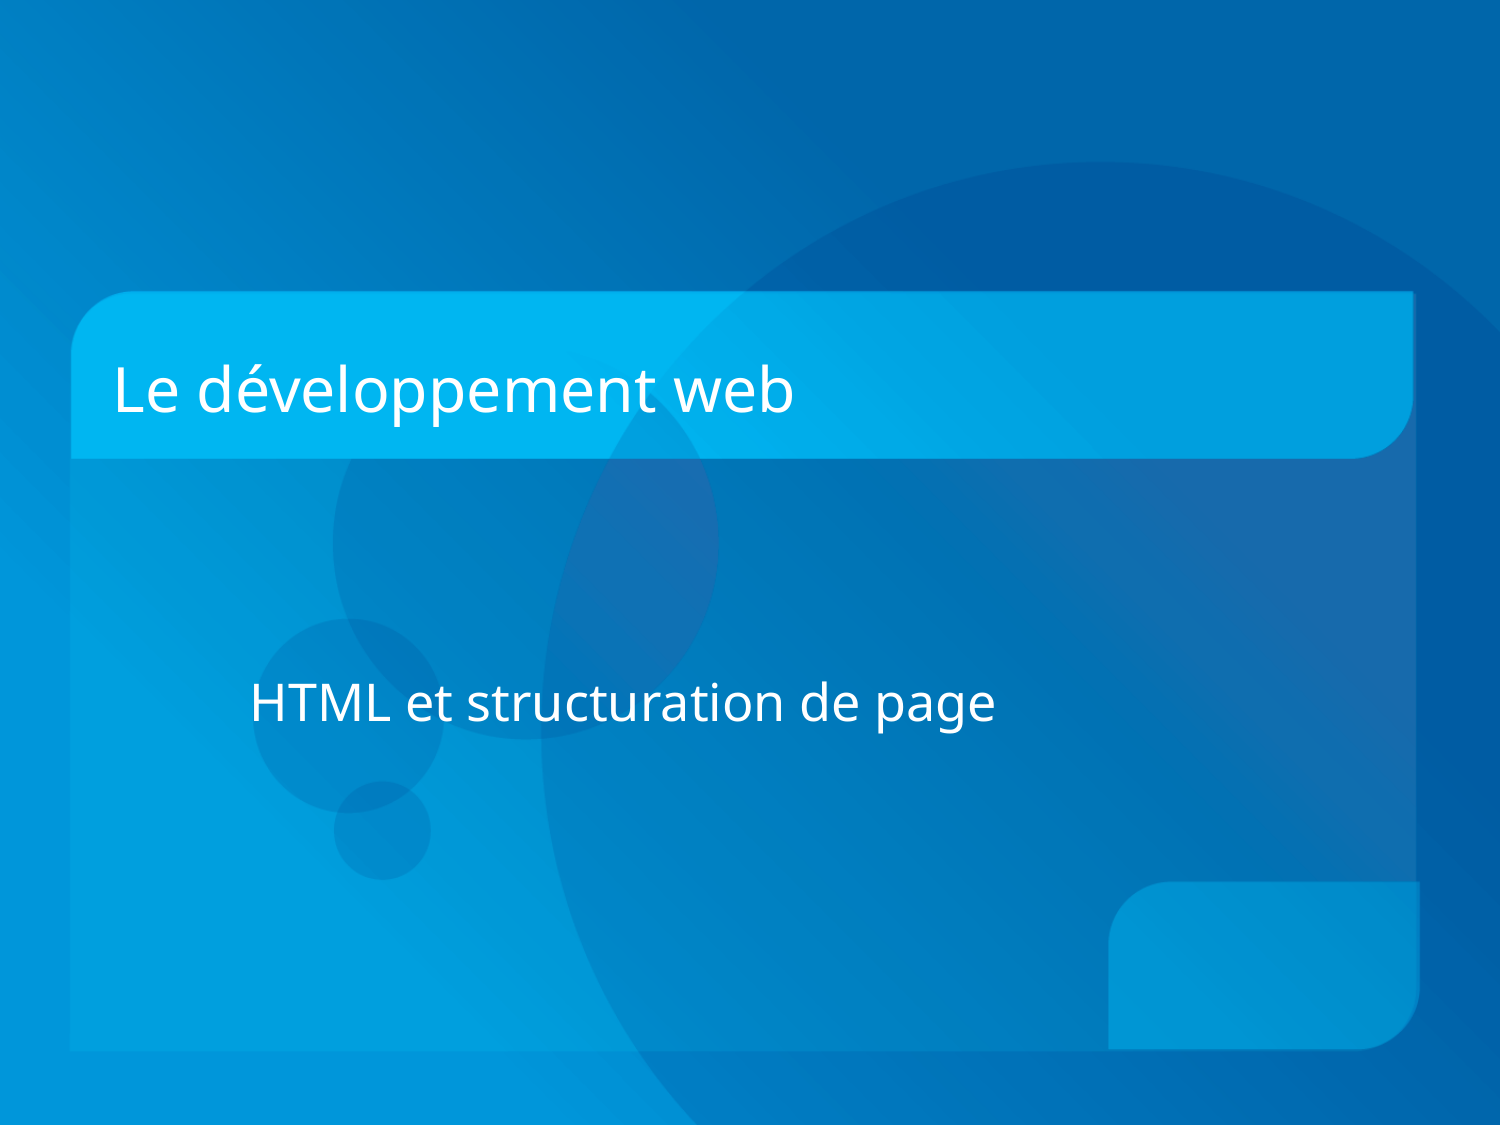

# Le développement web
HTML et structuration de page